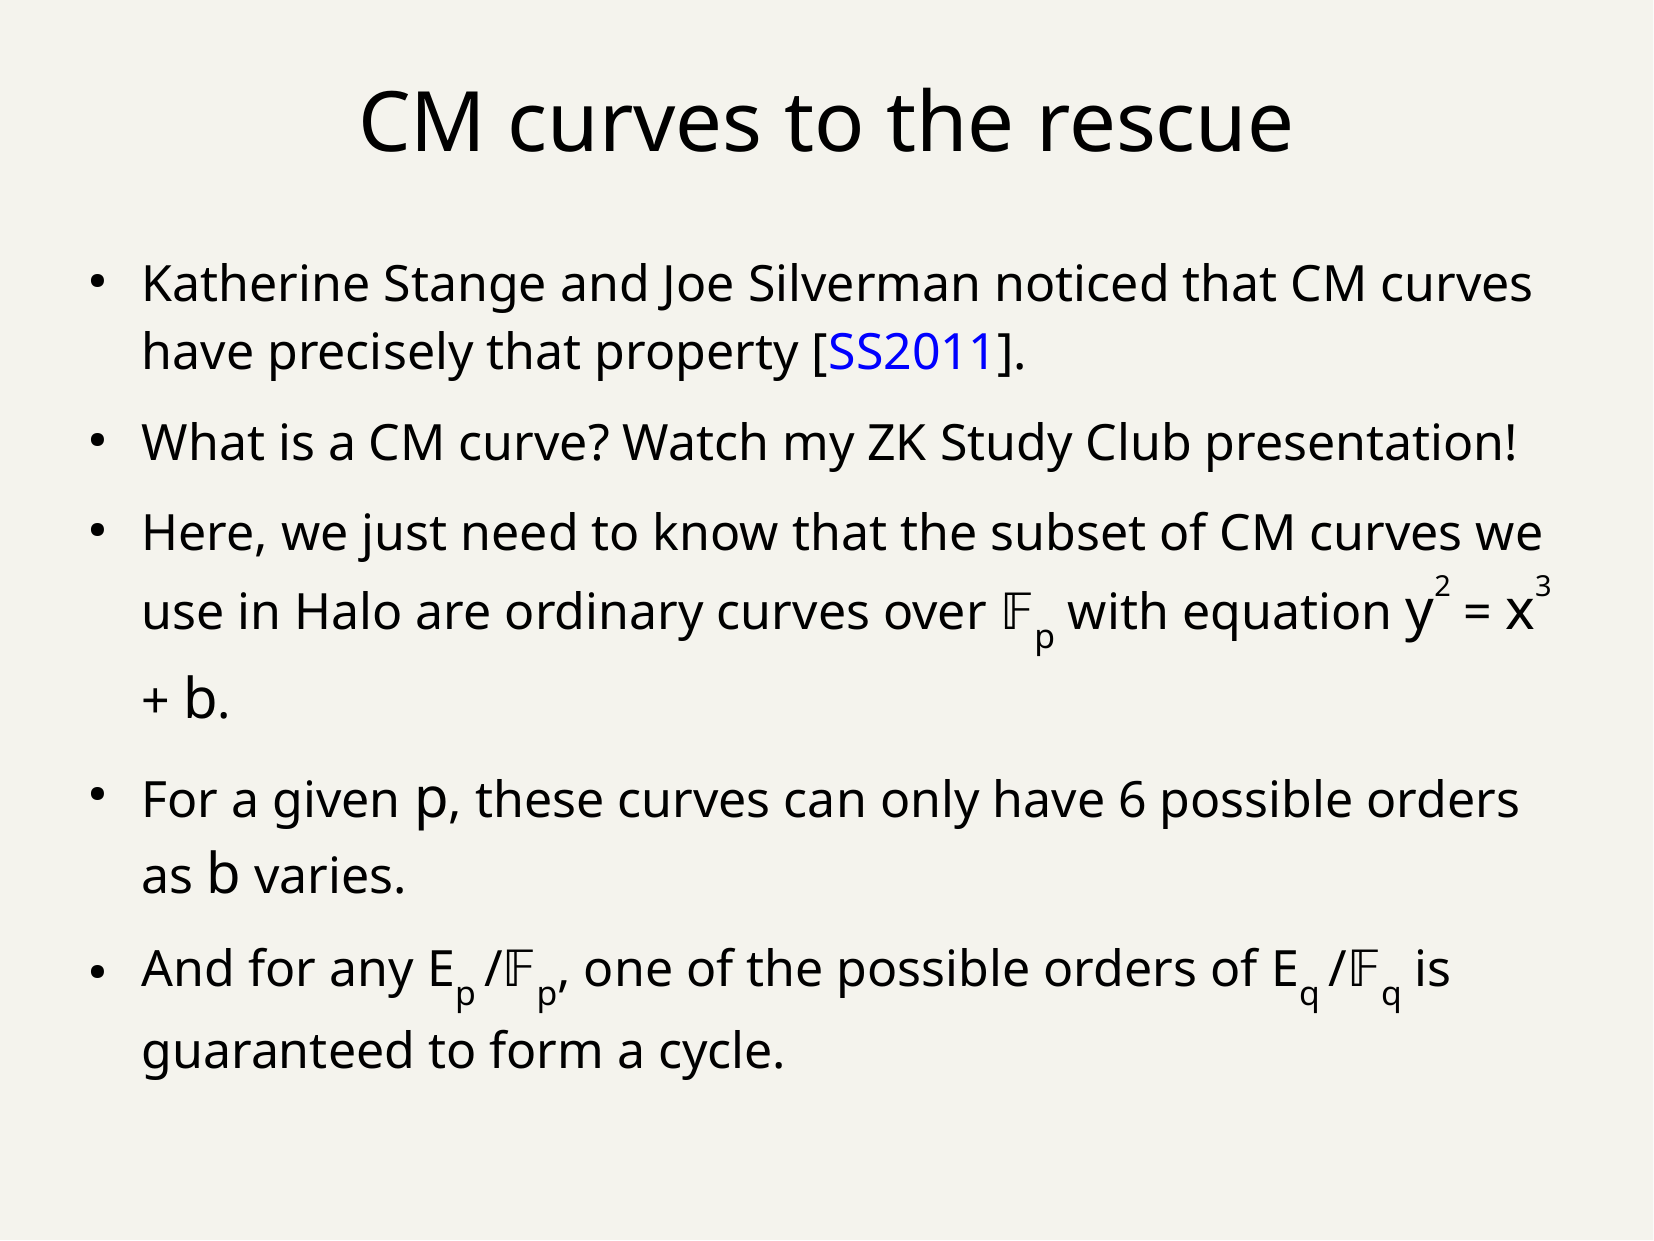

# CM curves to the rescue
Katherine Stange and Joe Silverman noticed that CM curves have precisely that property [SS2011].
What is a CM curve? Watch my ZK Study Club presentation!
Here, we just need to know that the subset of CM curves we use in Halo are ordinary curves over 𝔽p with equation y2 = x3 + b.
For a given p, these curves can only have 6 possible orders as b varies.
And for any Ep /𝔽p, one of the possible orders of Eq /𝔽q is guaranteed to form a cycle.